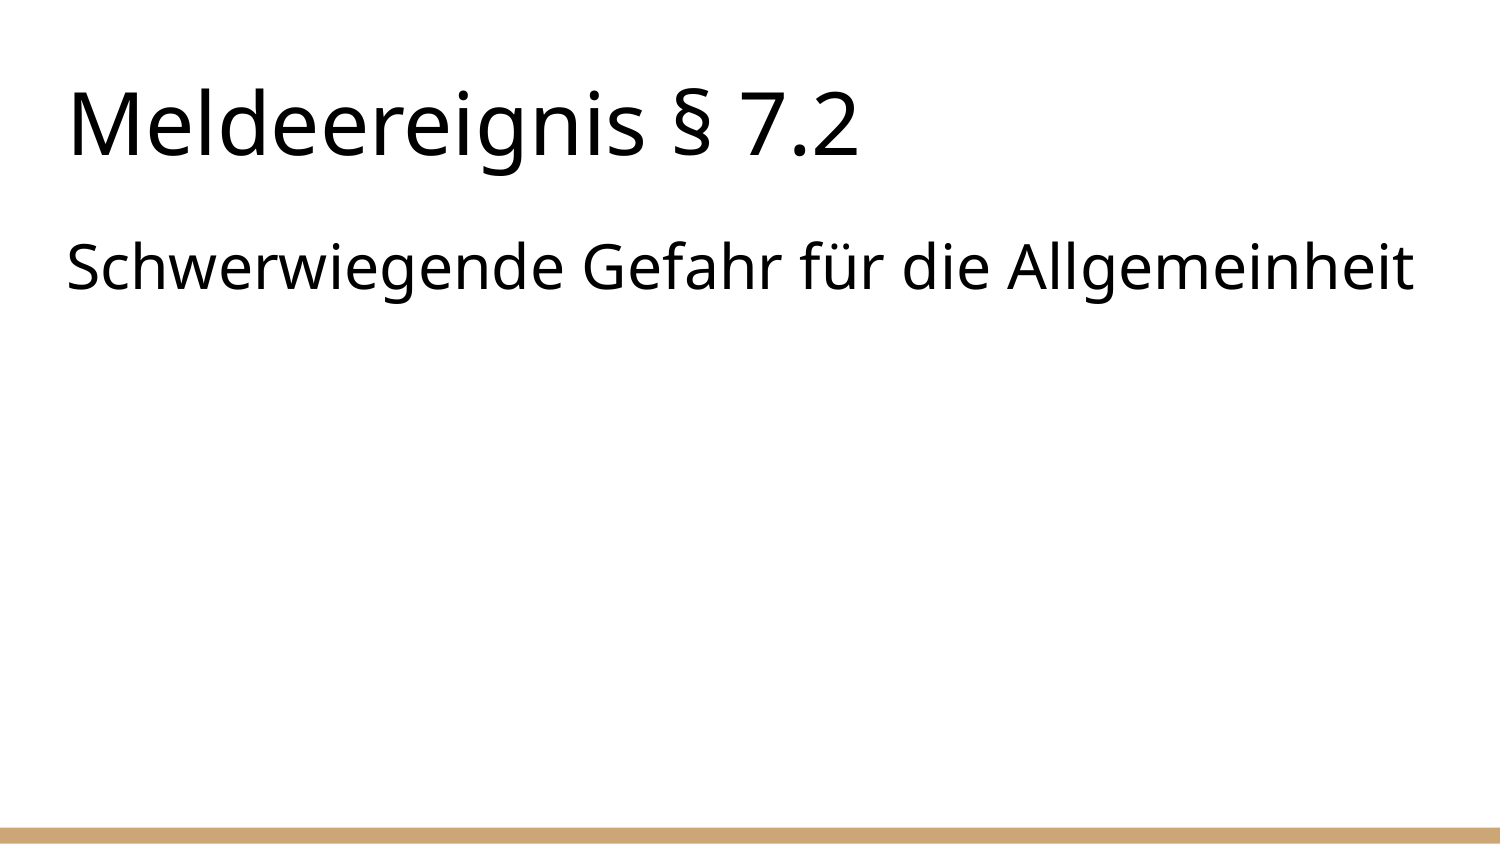

# Meldeereignis § 7.2
Schwerwiegende Gefahr für die Allgemeinheit